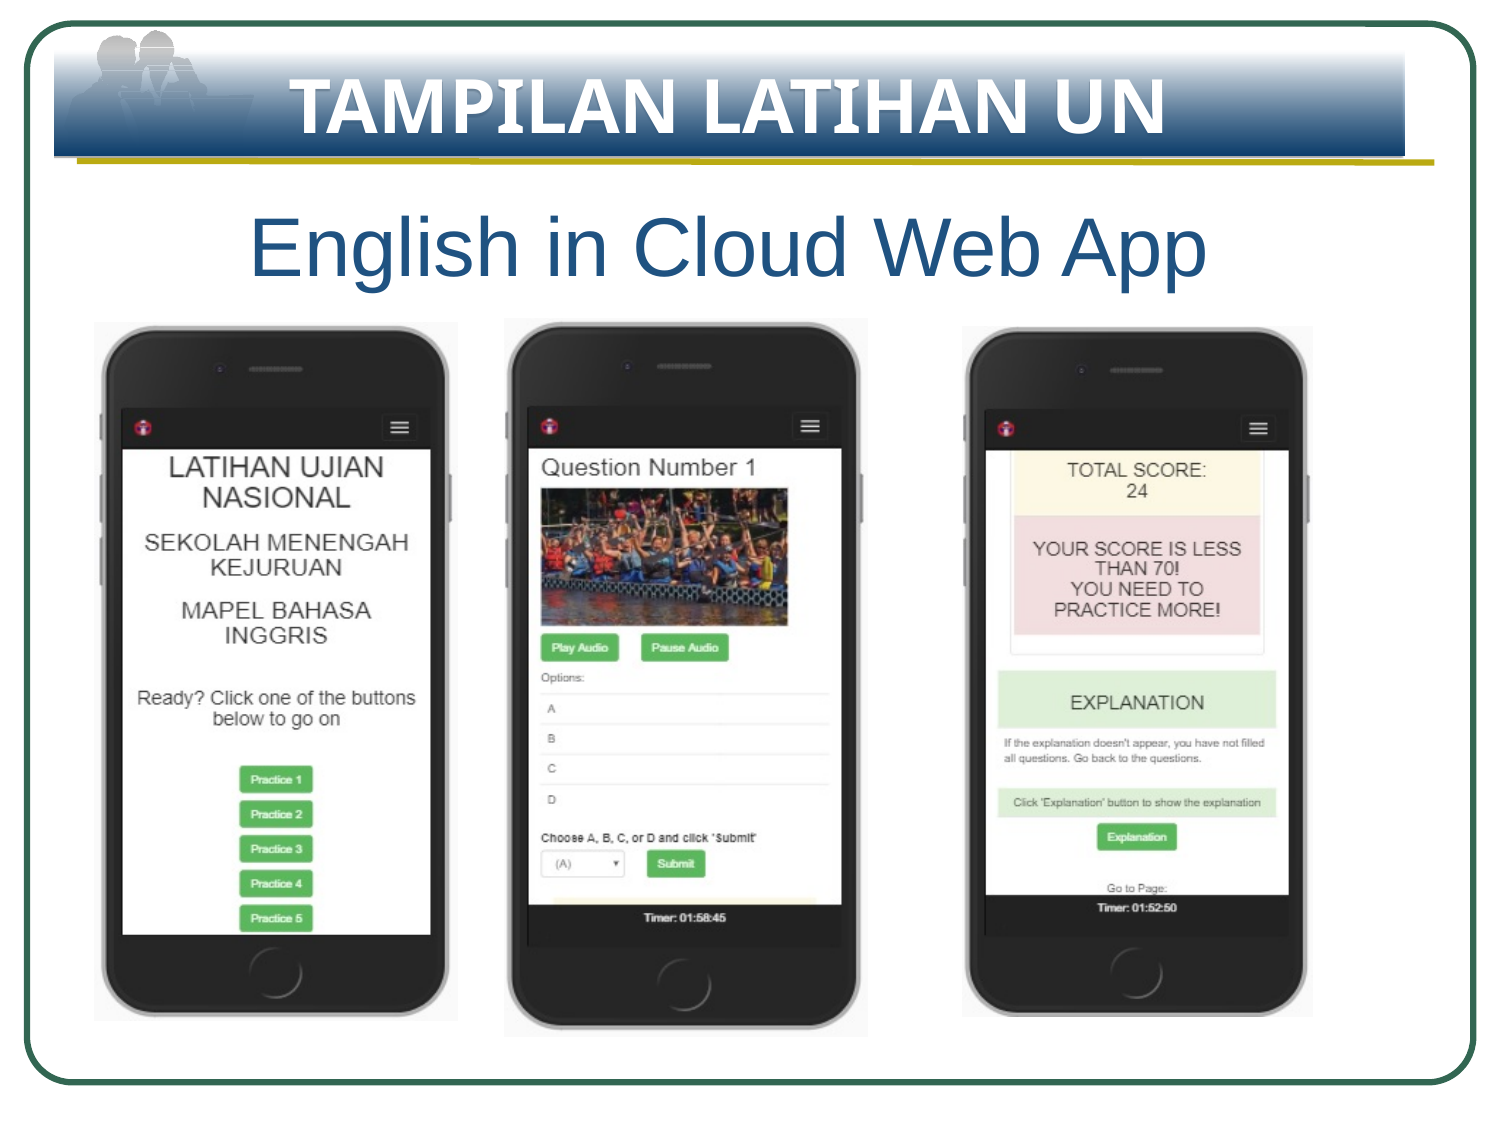

TAMPILAN LATIHAN UN
English in Cloud Web App